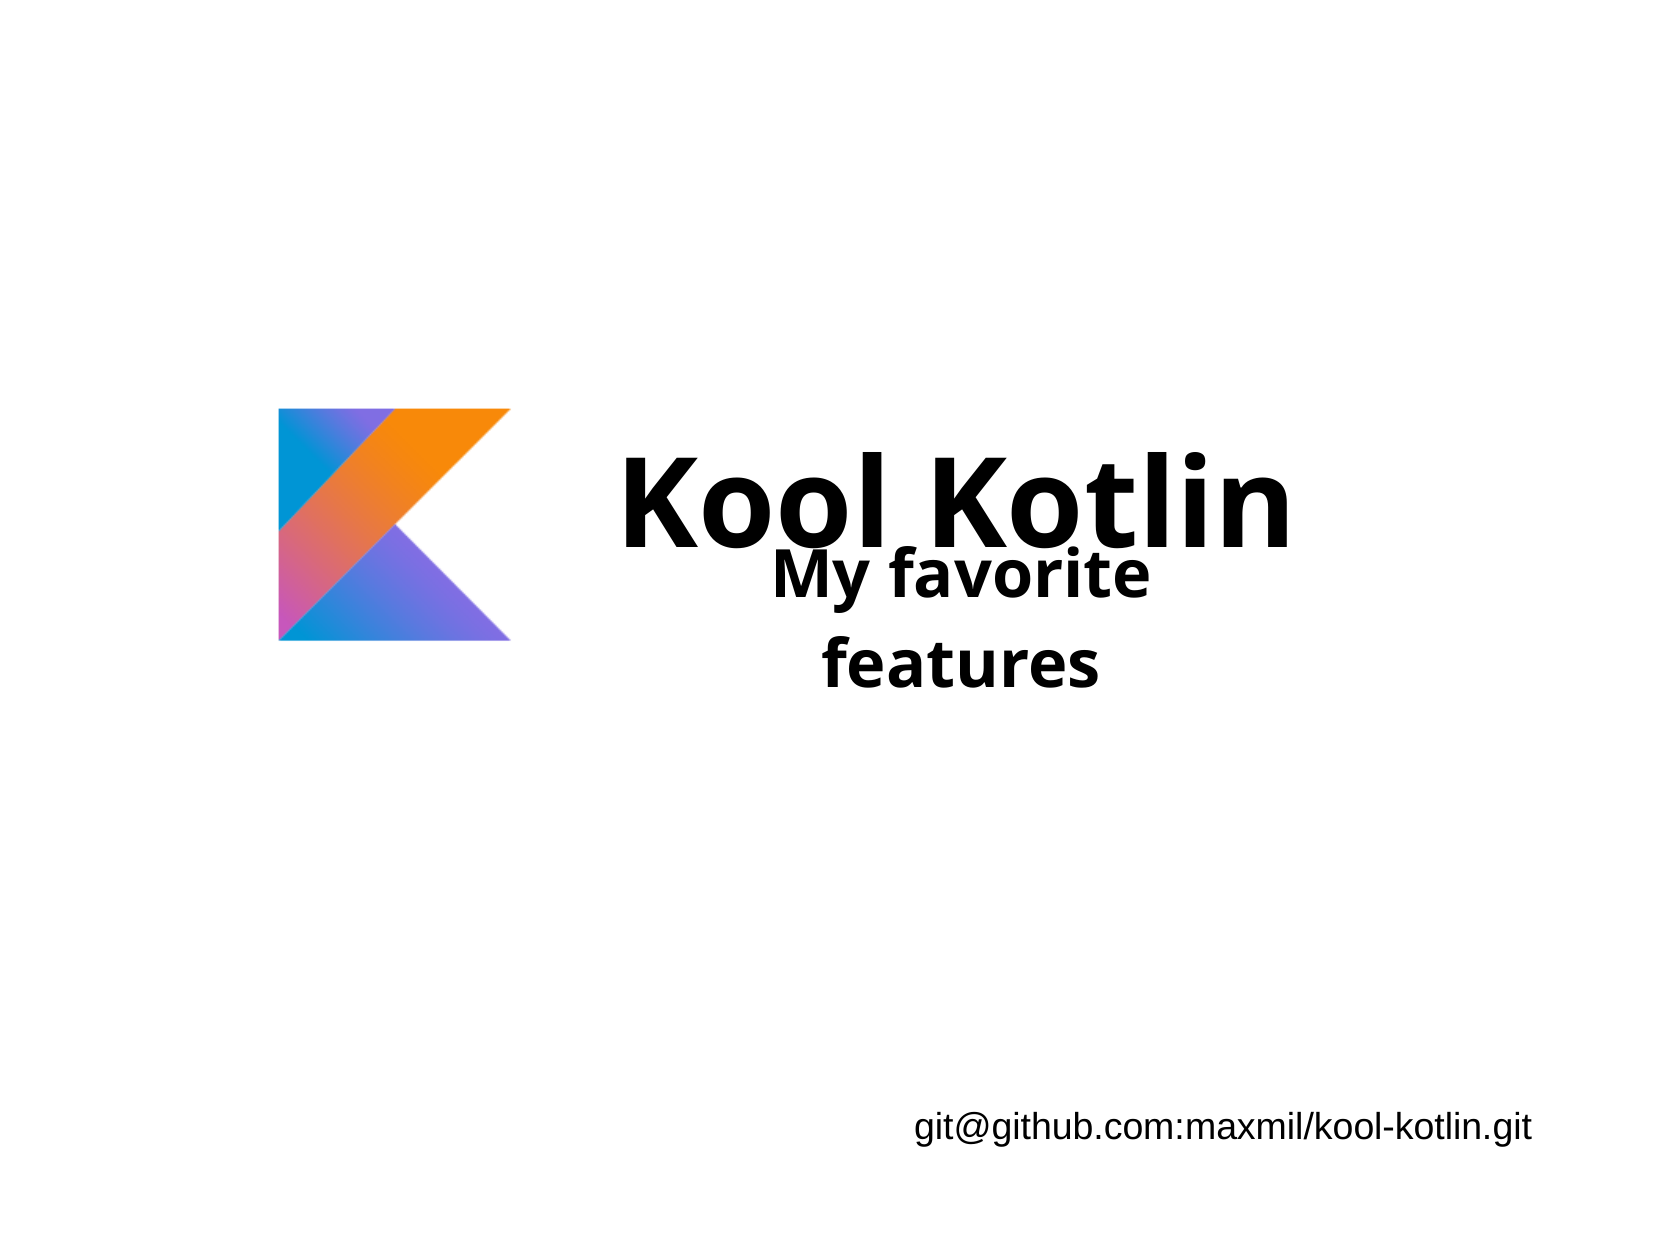

# Kool Kotlin
My favorite features
git@github.com:maxmil/kool-kotlin.git